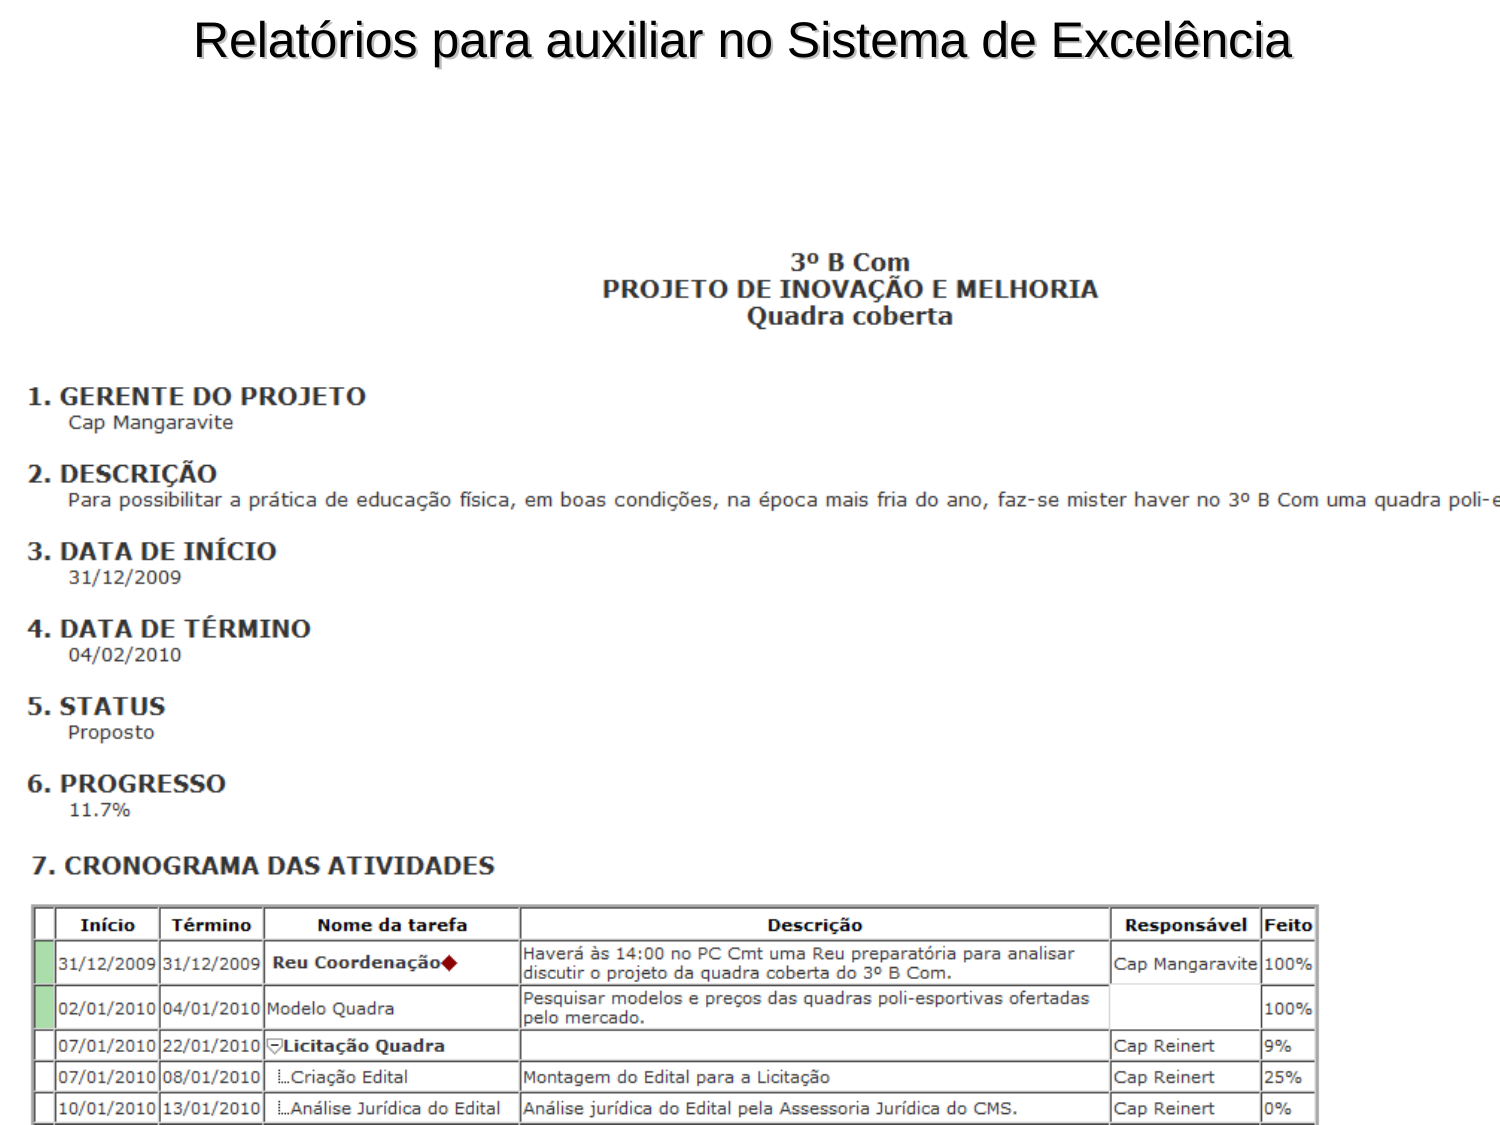

Relatórios para auxiliar no Sistema de Excelência